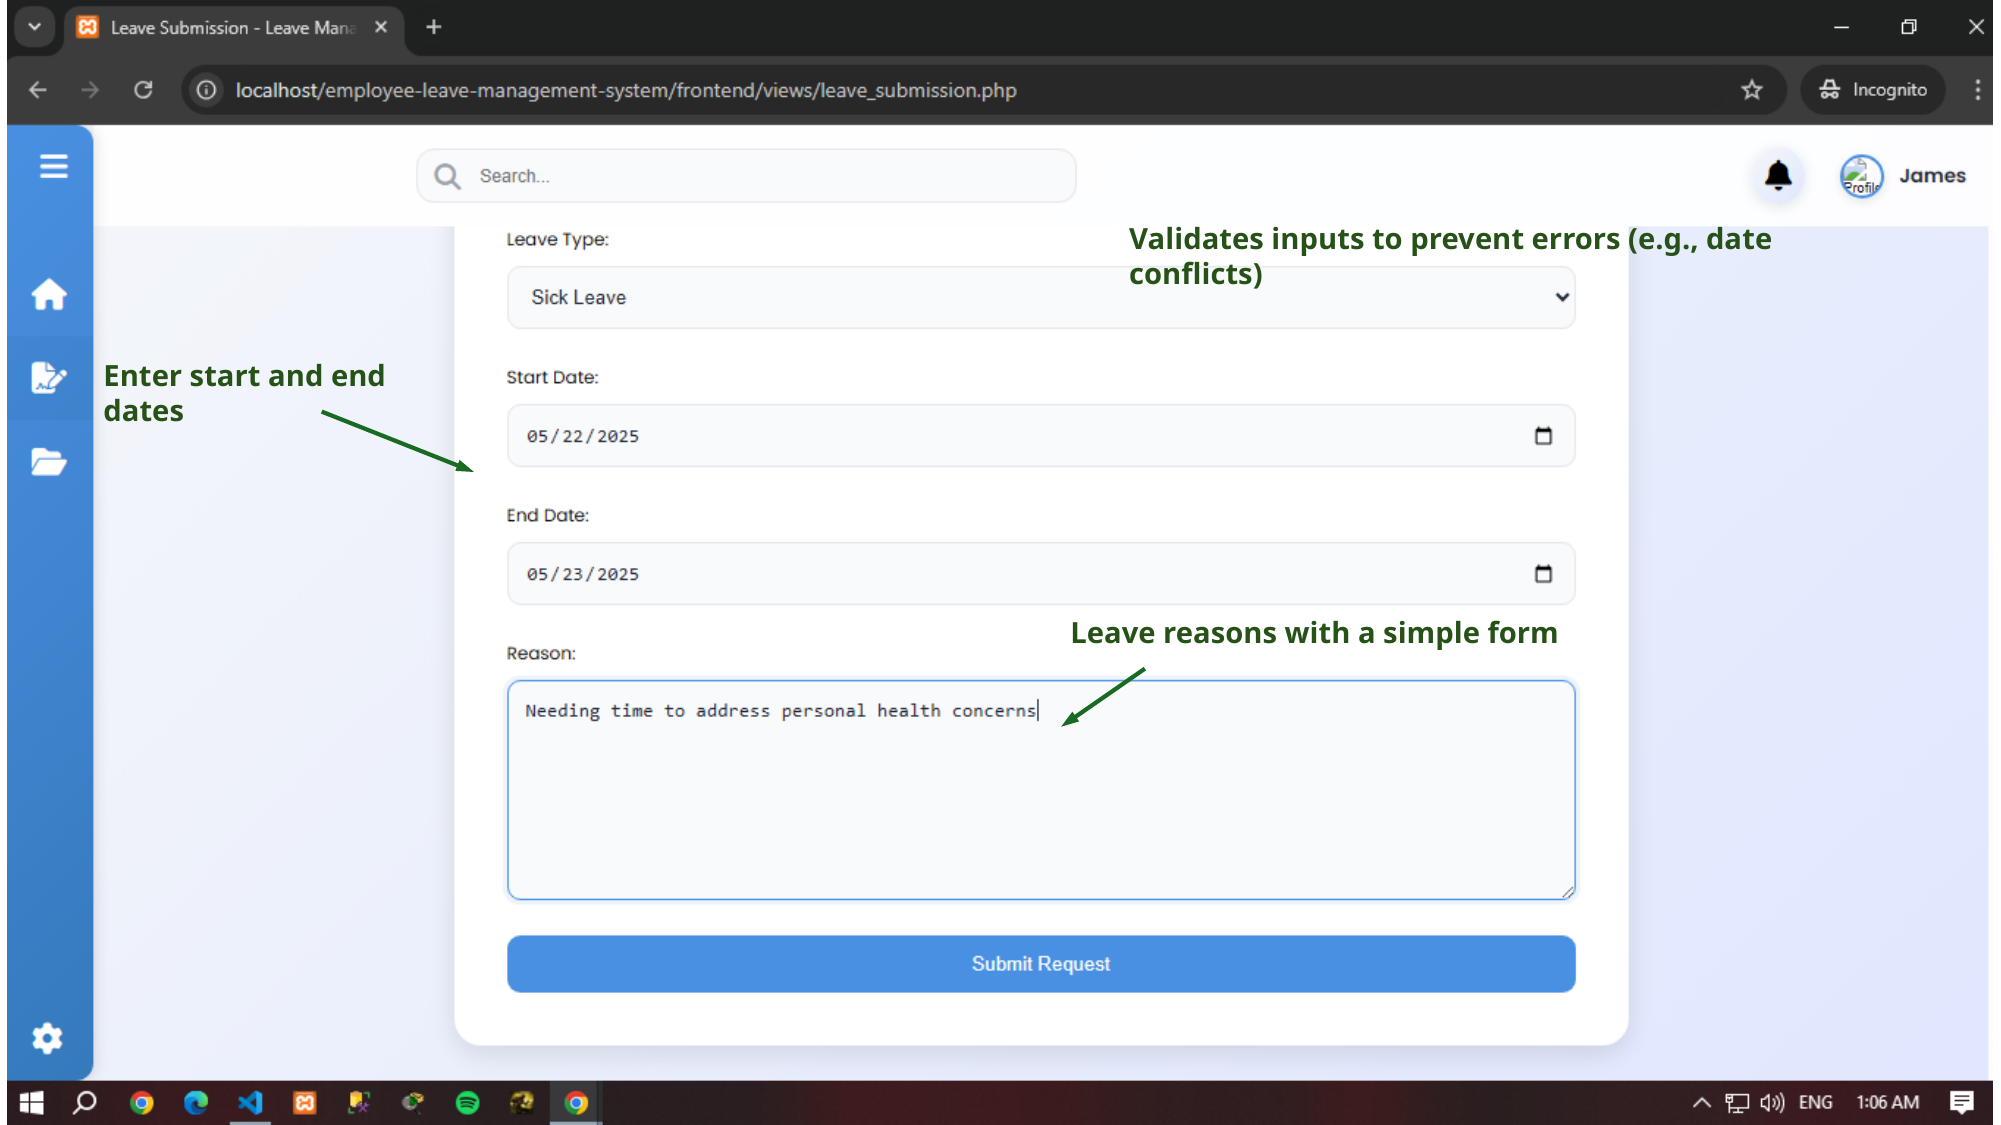

Validates inputs to prevent errors (e.g., date conflicts)
Enter start and end dates
Leave reasons with a simple form